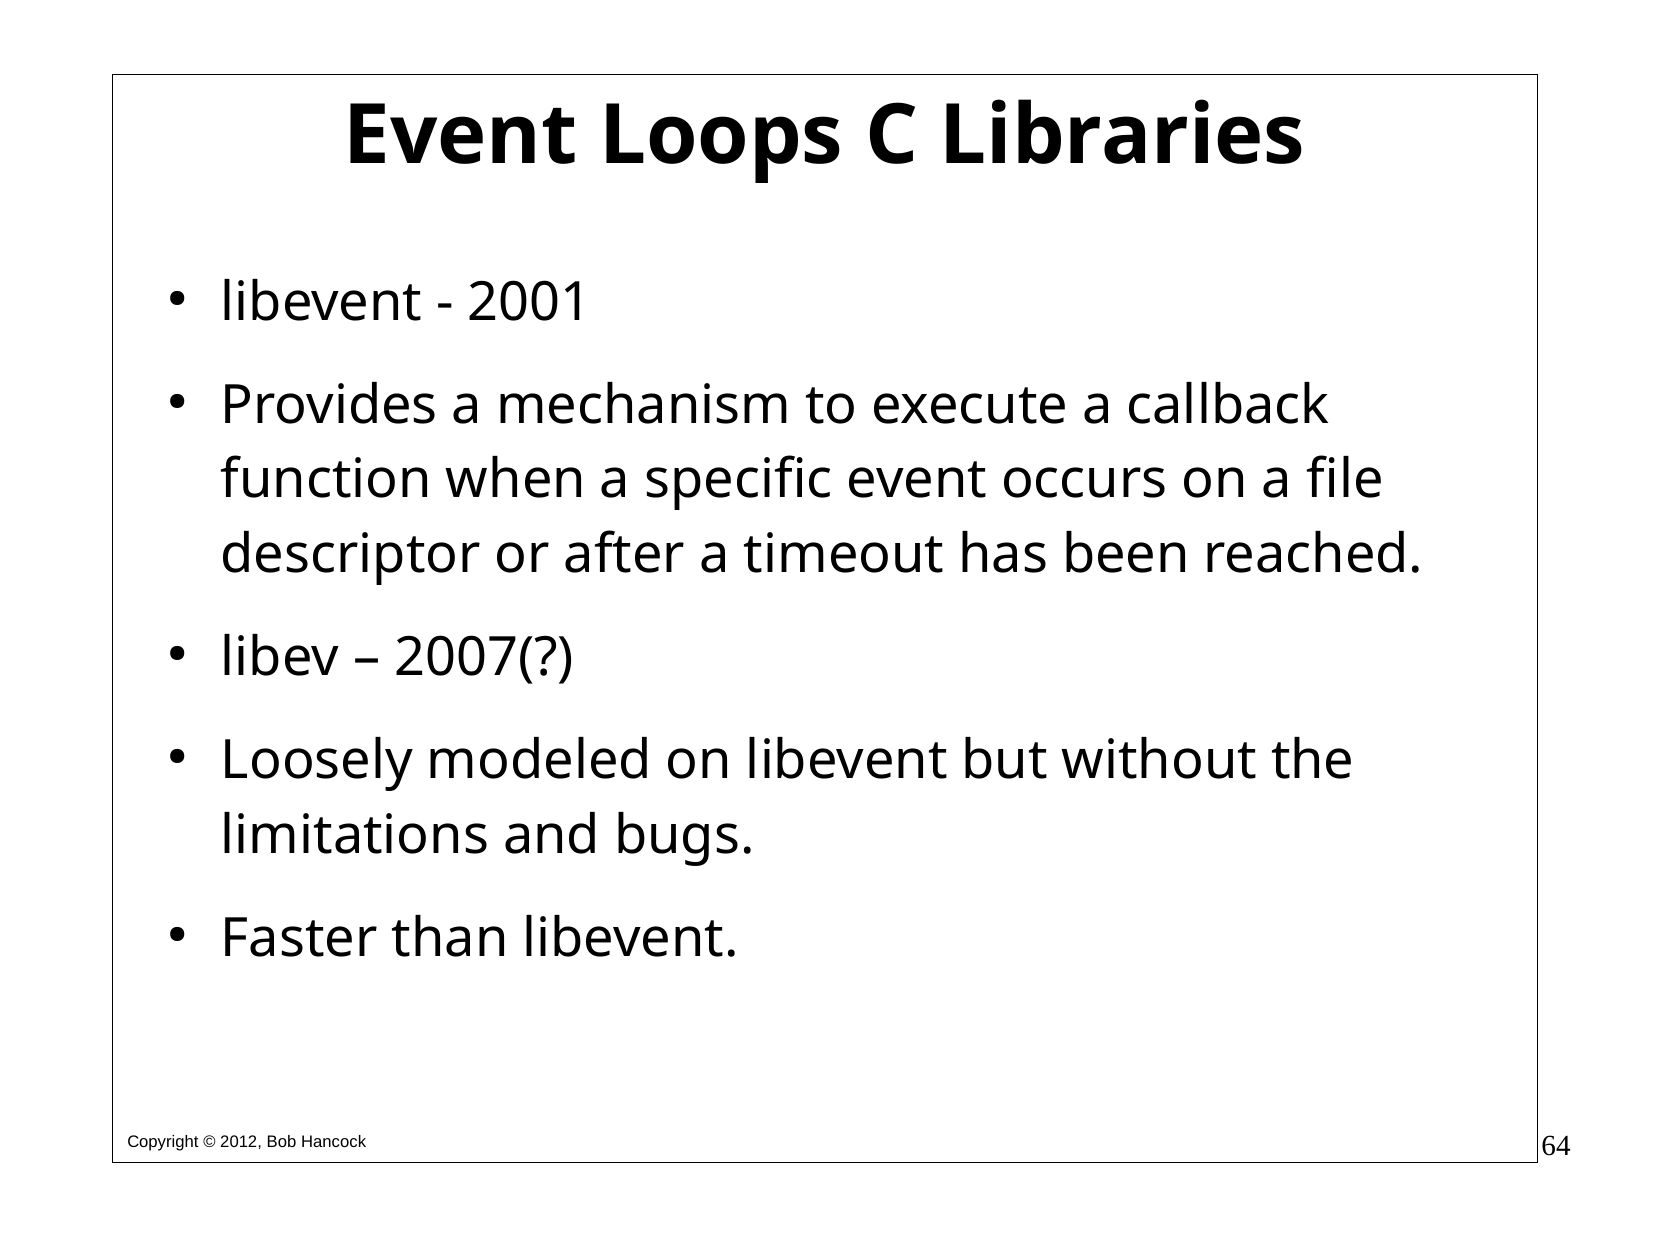

# Event Loops C Libraries
libevent - 2001
Provides a mechanism to execute a callback function when a specific event occurs on a file descriptor or after a timeout has been reached.
libev – 2007(?)
Loosely modeled on libevent but without the limitations and bugs.
Faster than libevent.
Copyright © 2012, Bob Hancock
64